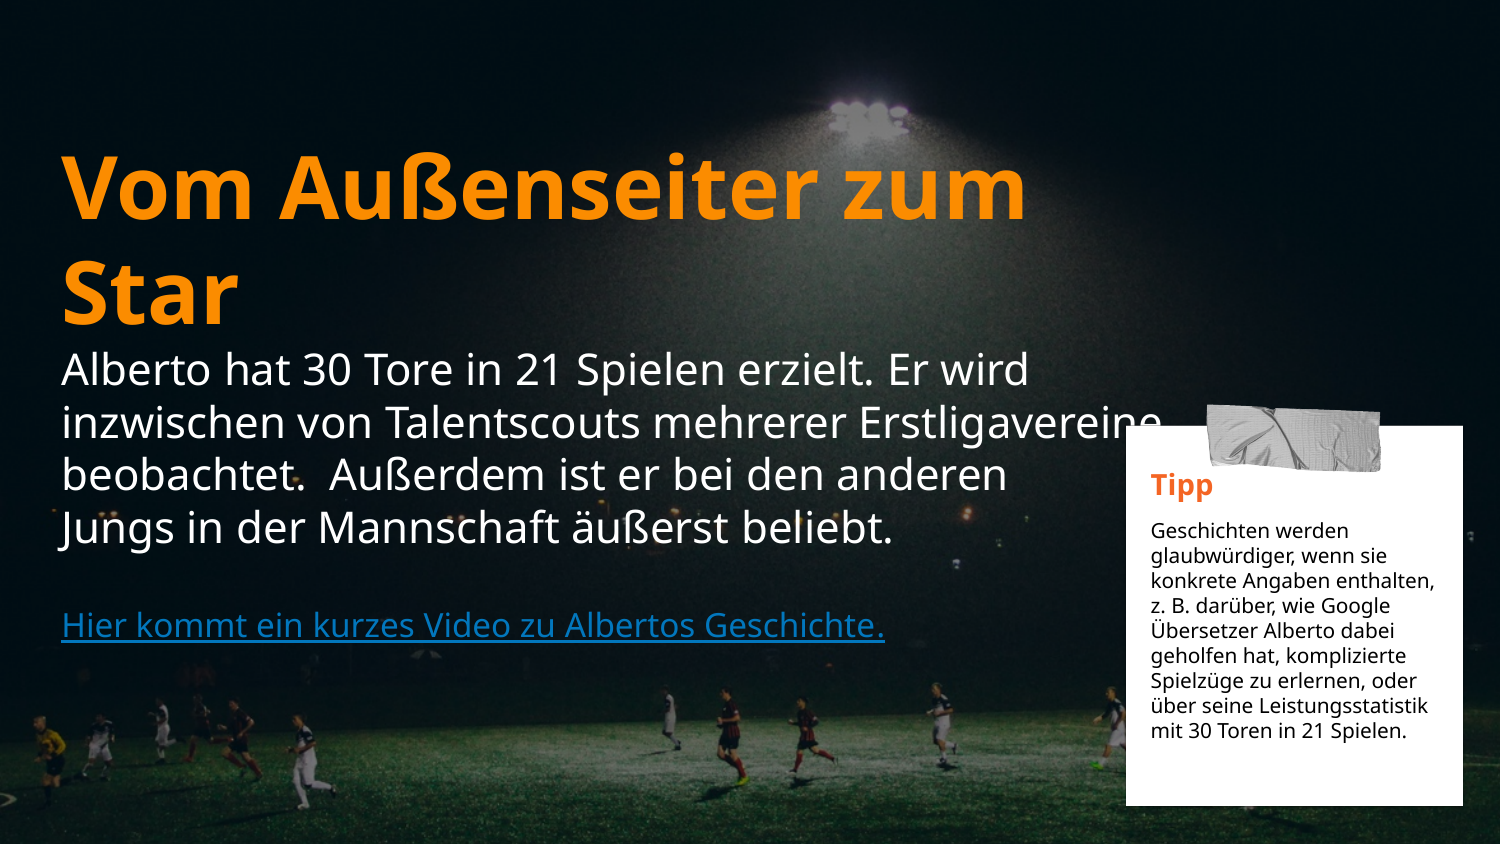

# Vom Außenseiter zum Star Alberto hat 30 Tore in 21 Spielen erzielt. Er wird inzwischen von Talentscouts mehrerer Erstligavereine beobachtet. Außerdem ist er bei den anderen Jungs in der Mannschaft äußerst beliebt. Hier kommt ein kurzes Video zu Albertos Geschichte.
Tipp
Geschichten werden glaubwürdiger, wenn sie konkrete Angaben enthalten, z. B. darüber, wie Google Übersetzer Alberto dabei geholfen hat, komplizierte Spielzüge zu erlernen, oder über seine Leistungsstatistik mit 30 Toren in 21 Spielen.